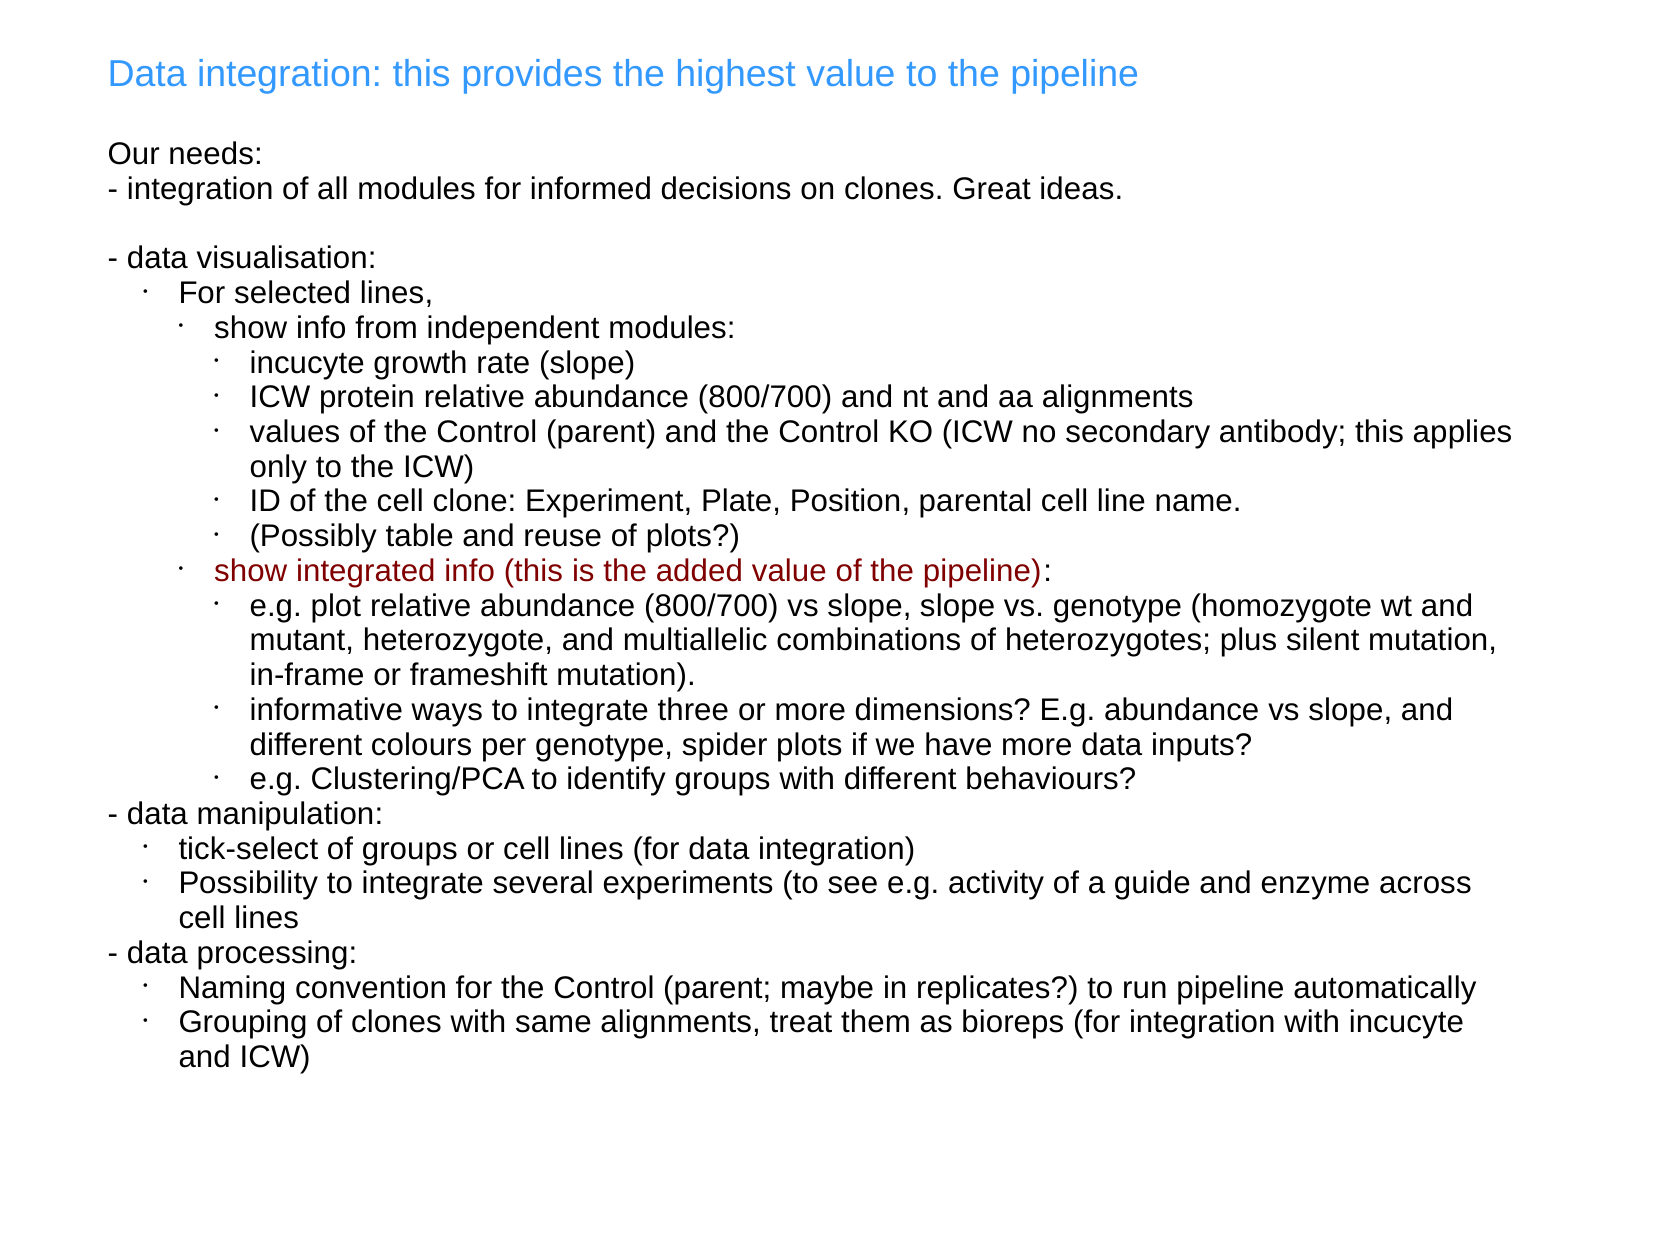

Data integration: this provides the highest value to the pipeline
Our needs:
- integration of all modules for informed decisions on clones. Great ideas.
- data visualisation:
For selected lines,
show info from independent modules:
incucyte growth rate (slope)
ICW protein relative abundance (800/700) and nt and aa alignments
values of the Control (parent) and the Control KO (ICW no secondary antibody; this applies only to the ICW)
ID of the cell clone: Experiment, Plate, Position, parental cell line name.
(Possibly table and reuse of plots?)
show integrated info (this is the added value of the pipeline):
e.g. plot relative abundance (800/700) vs slope, slope vs. genotype (homozygote wt and mutant, heterozygote, and multiallelic combinations of heterozygotes; plus silent mutation, in-frame or frameshift mutation).
informative ways to integrate three or more dimensions? E.g. abundance vs slope, and different colours per genotype, spider plots if we have more data inputs?
e.g. Clustering/PCA to identify groups with different behaviours?
- data manipulation:
tick-select of groups or cell lines (for data integration)
Possibility to integrate several experiments (to see e.g. activity of a guide and enzyme across cell lines
- data processing:
Naming convention for the Control (parent; maybe in replicates?) to run pipeline automatically
Grouping of clones with same alignments, treat them as bioreps (for integration with incucyte and ICW)